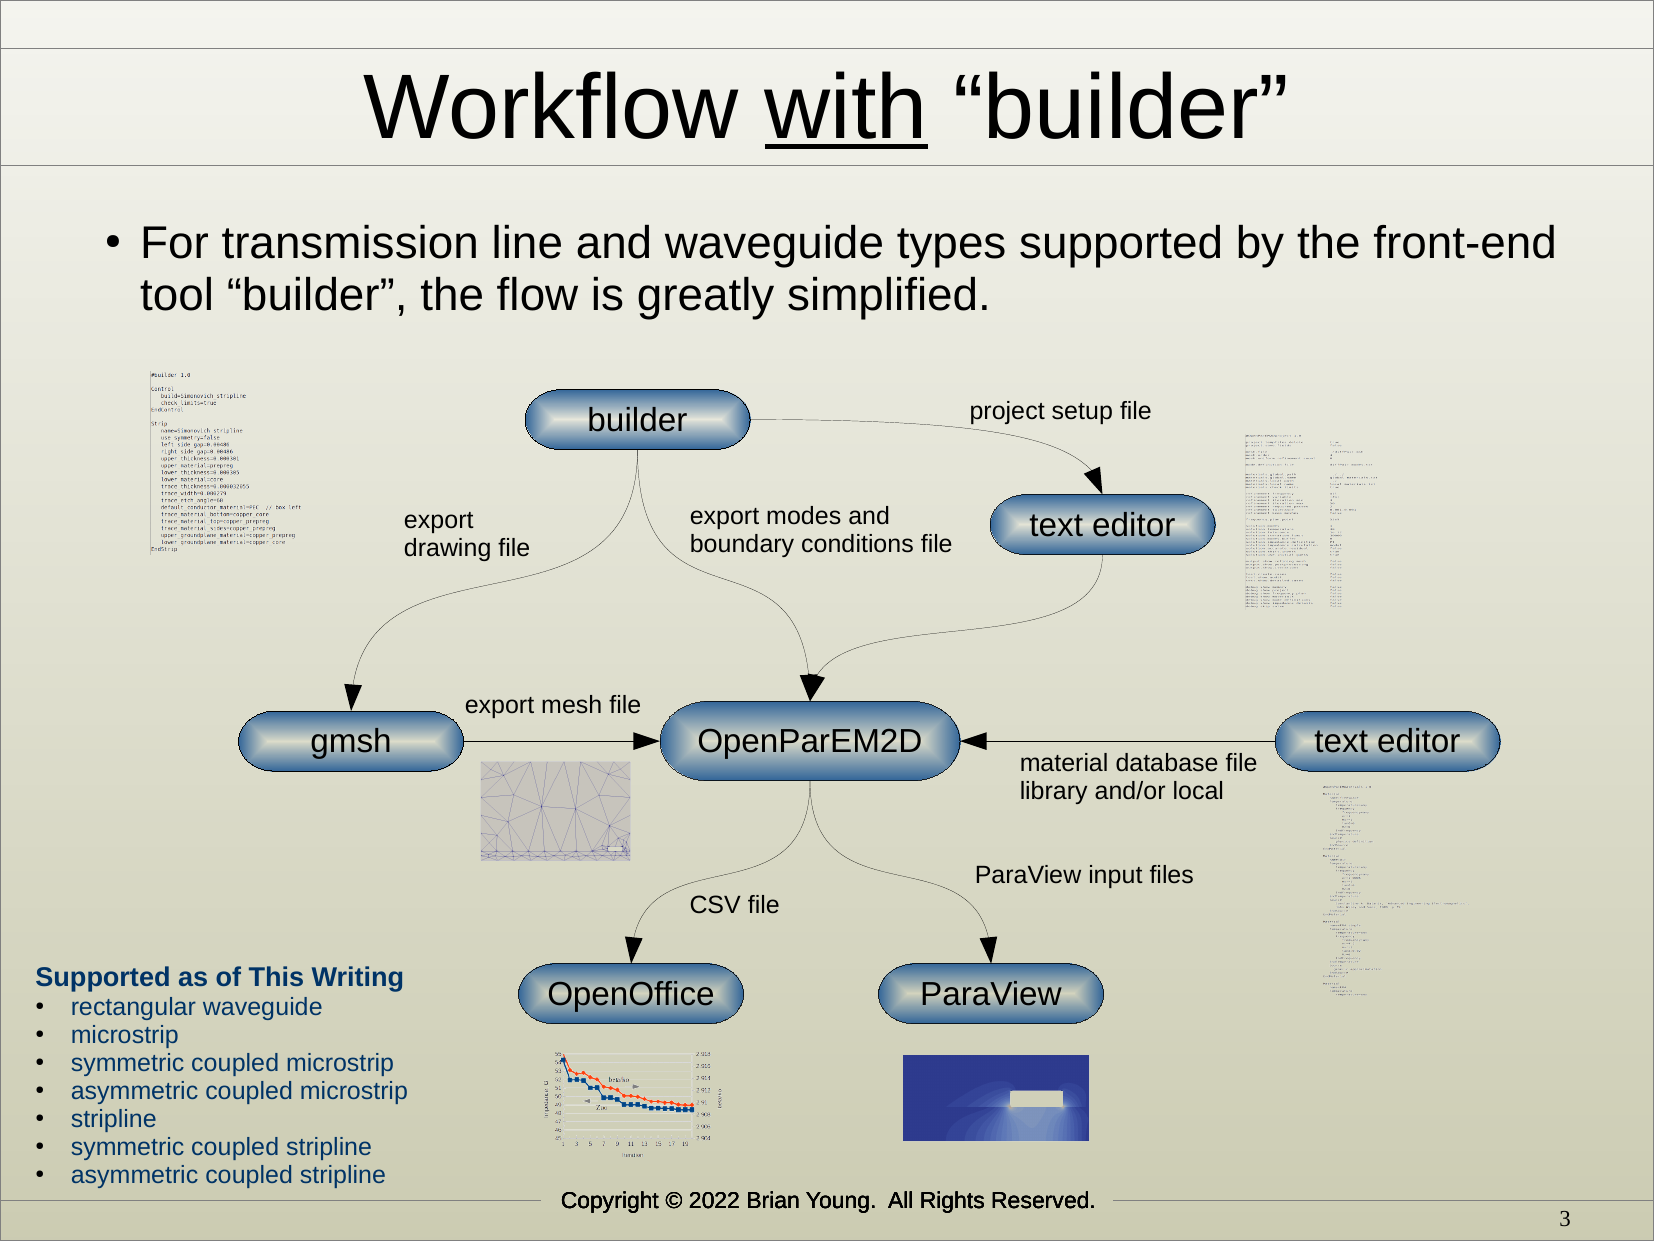

# Workflow with “builder”
For transmission line and waveguide types supported by the front-end tool “builder”, the flow is greatly simplified.
builder
project setup file
export modes and boundary conditions file
text editor
export drawing file
export mesh file
OpenParEM2D
gmsh
text editor
material database file
library and/or local
ParaView input files
CSV file
Supported as of This Writing
rectangular waveguide
microstrip
symmetric coupled microstrip
asymmetric coupled microstrip
stripline
symmetric coupled stripline
asymmetric coupled stripline
OpenOffice
ParaView
3